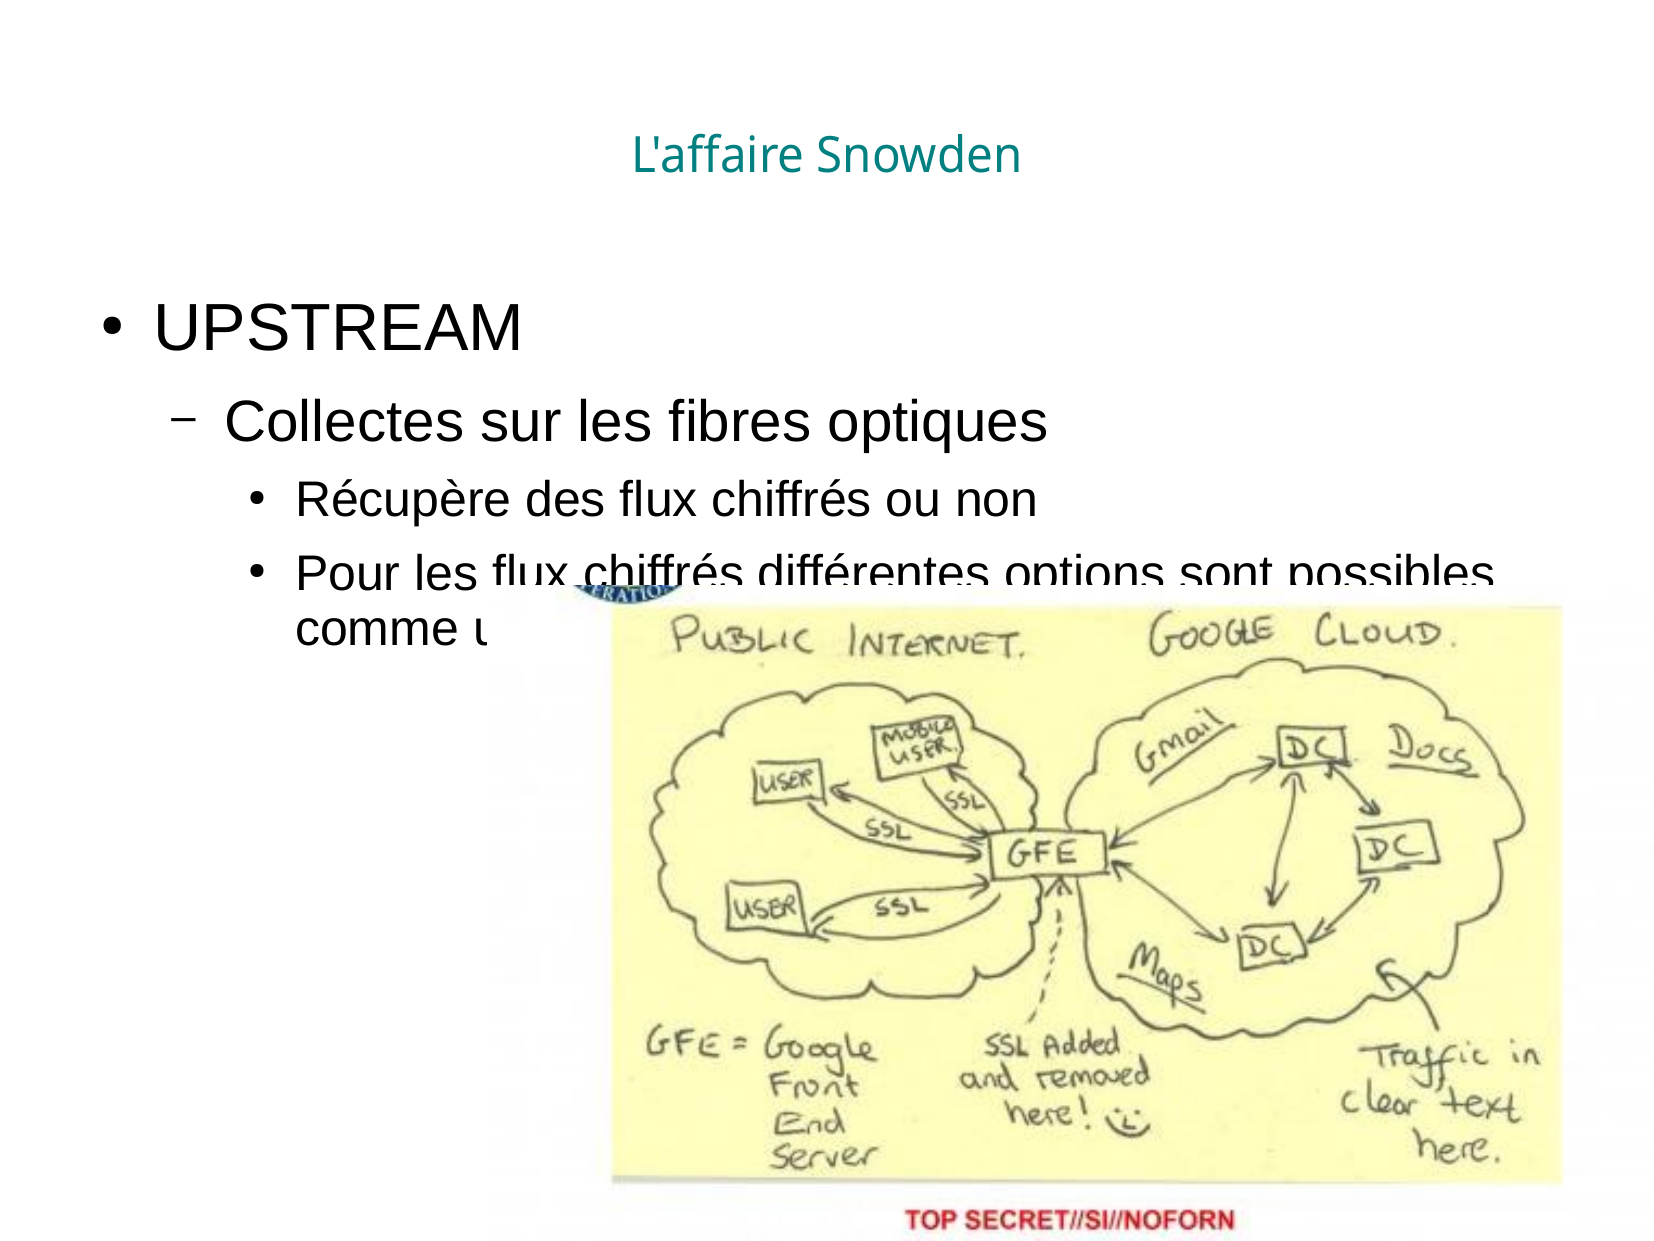

# L'affaire Snowden
UPSTREAM
Collectes sur les fibres optiques
Récupère des flux chiffrés ou non
Pour les flux chiffrés différentes options sont possibles comme un MITM